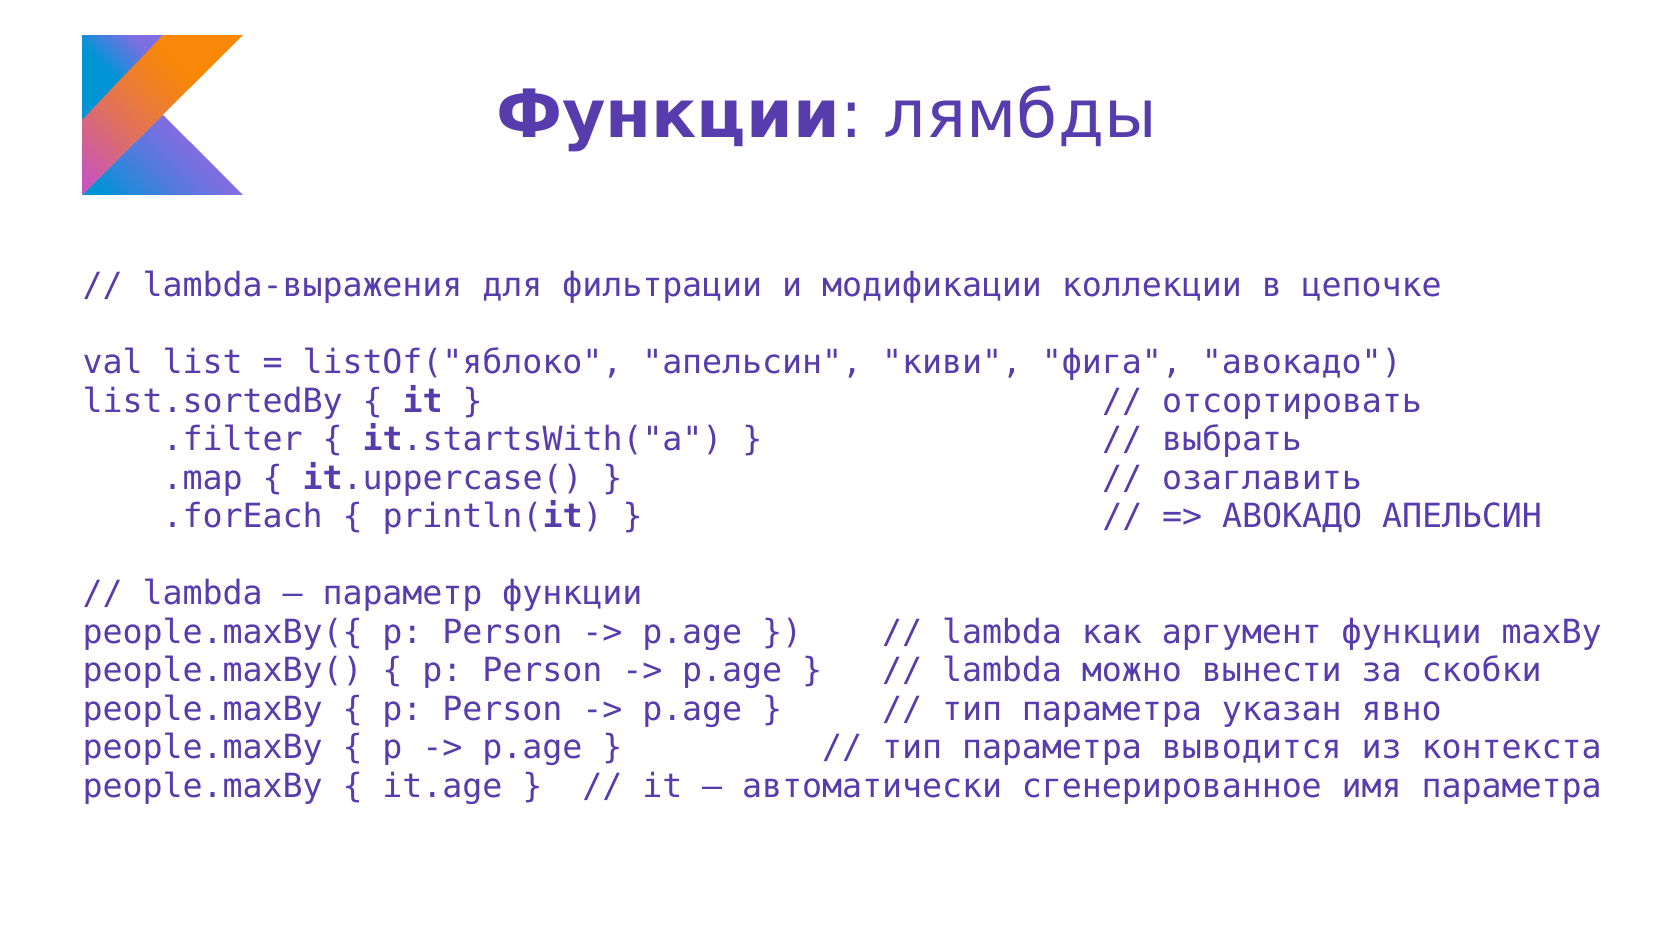

# Функции: лямбды
// lambda-выражения для фильтрации и модификации коллекции в цепочке
val list = listOf("яблоко", "апельсин", "киви", "фига", "авокадо")
list.sortedBy { it } // отсортировать
 .filter { it.startsWith("а") } // выбрать
 .map { it.uppercase() } // озаглавить
 .forEach { println(it) } // => АВОКАДО АПЕЛЬСИН
// lambda — параметр функции
people.maxBy({ p: Person -> p.age }) // lambda как аргумент функции maxBy
people.maxBy() { p: Person -> p.age } // lambda можно вынести за скобки
people.maxBy { p: Person -> p.age } // тип параметра указан явно
people.maxBy { p -> p.age } // тип параметра выводится из контекста
people.maxBy { it.age } // it — автоматически сгенерированное имя параметра